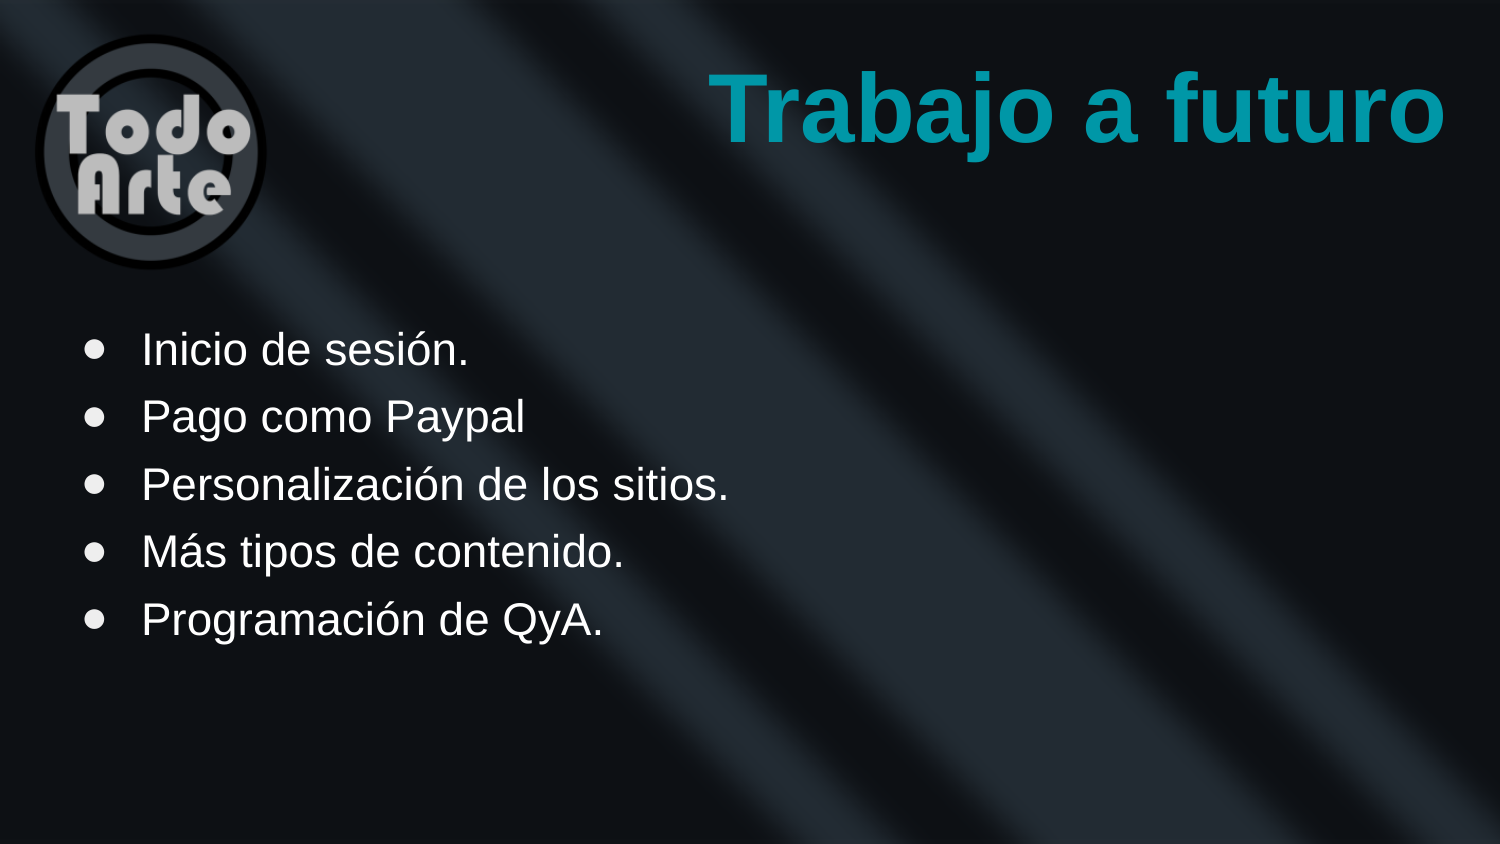

# Trabajo a futuro
Inicio de sesión.
Pago como Paypal
Personalización de los sitios.
Más tipos de contenido.
Programación de QyA.